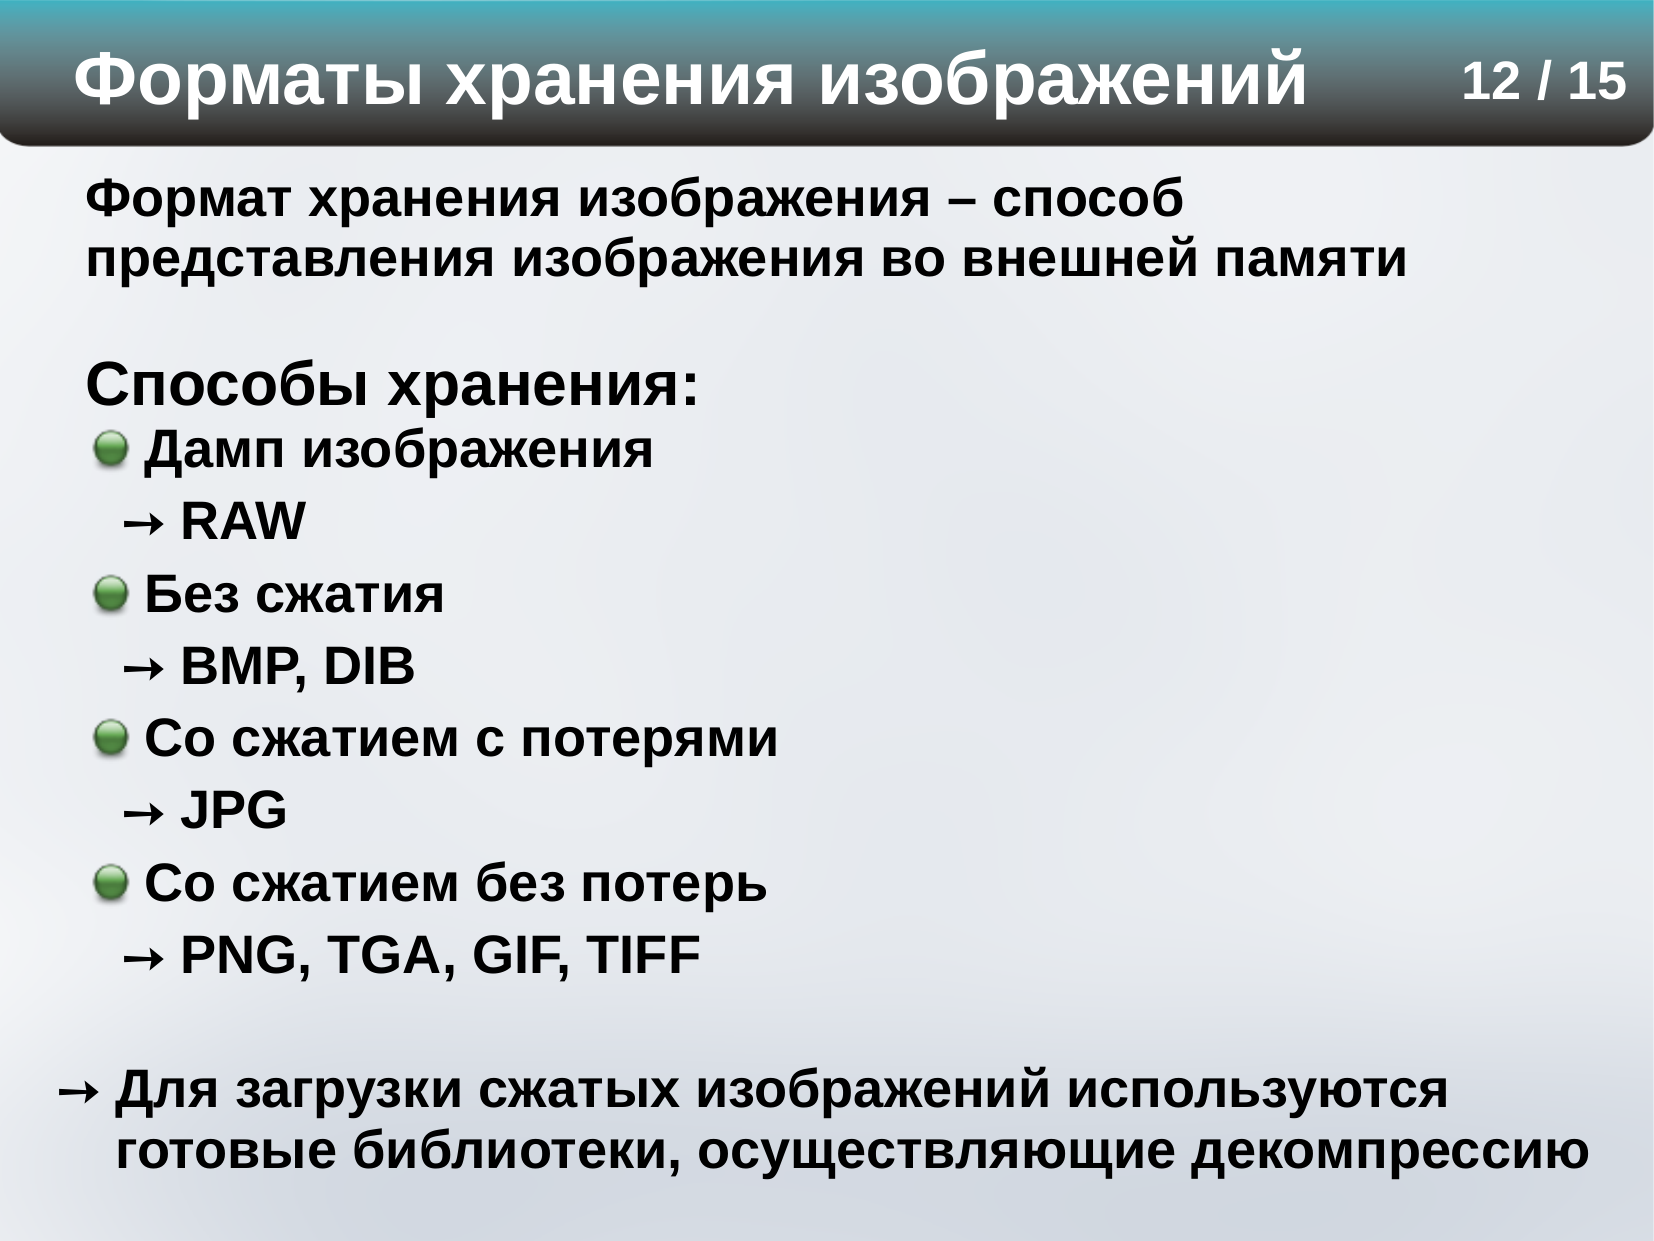

Форматы хранения изображений
Формат хранения изображения – способ представления изображения во внешней памяти
Способы хранения:
Дамп изображения
RAW
Без сжатия
BMP, DIB
Со сжатием с потерями
JPG
Со сжатием без потерь
PNG, TGA, GIF, TIFF
Для загрузки сжатых изображений используются готовые библиотеки, осуществляющие декомпрессию